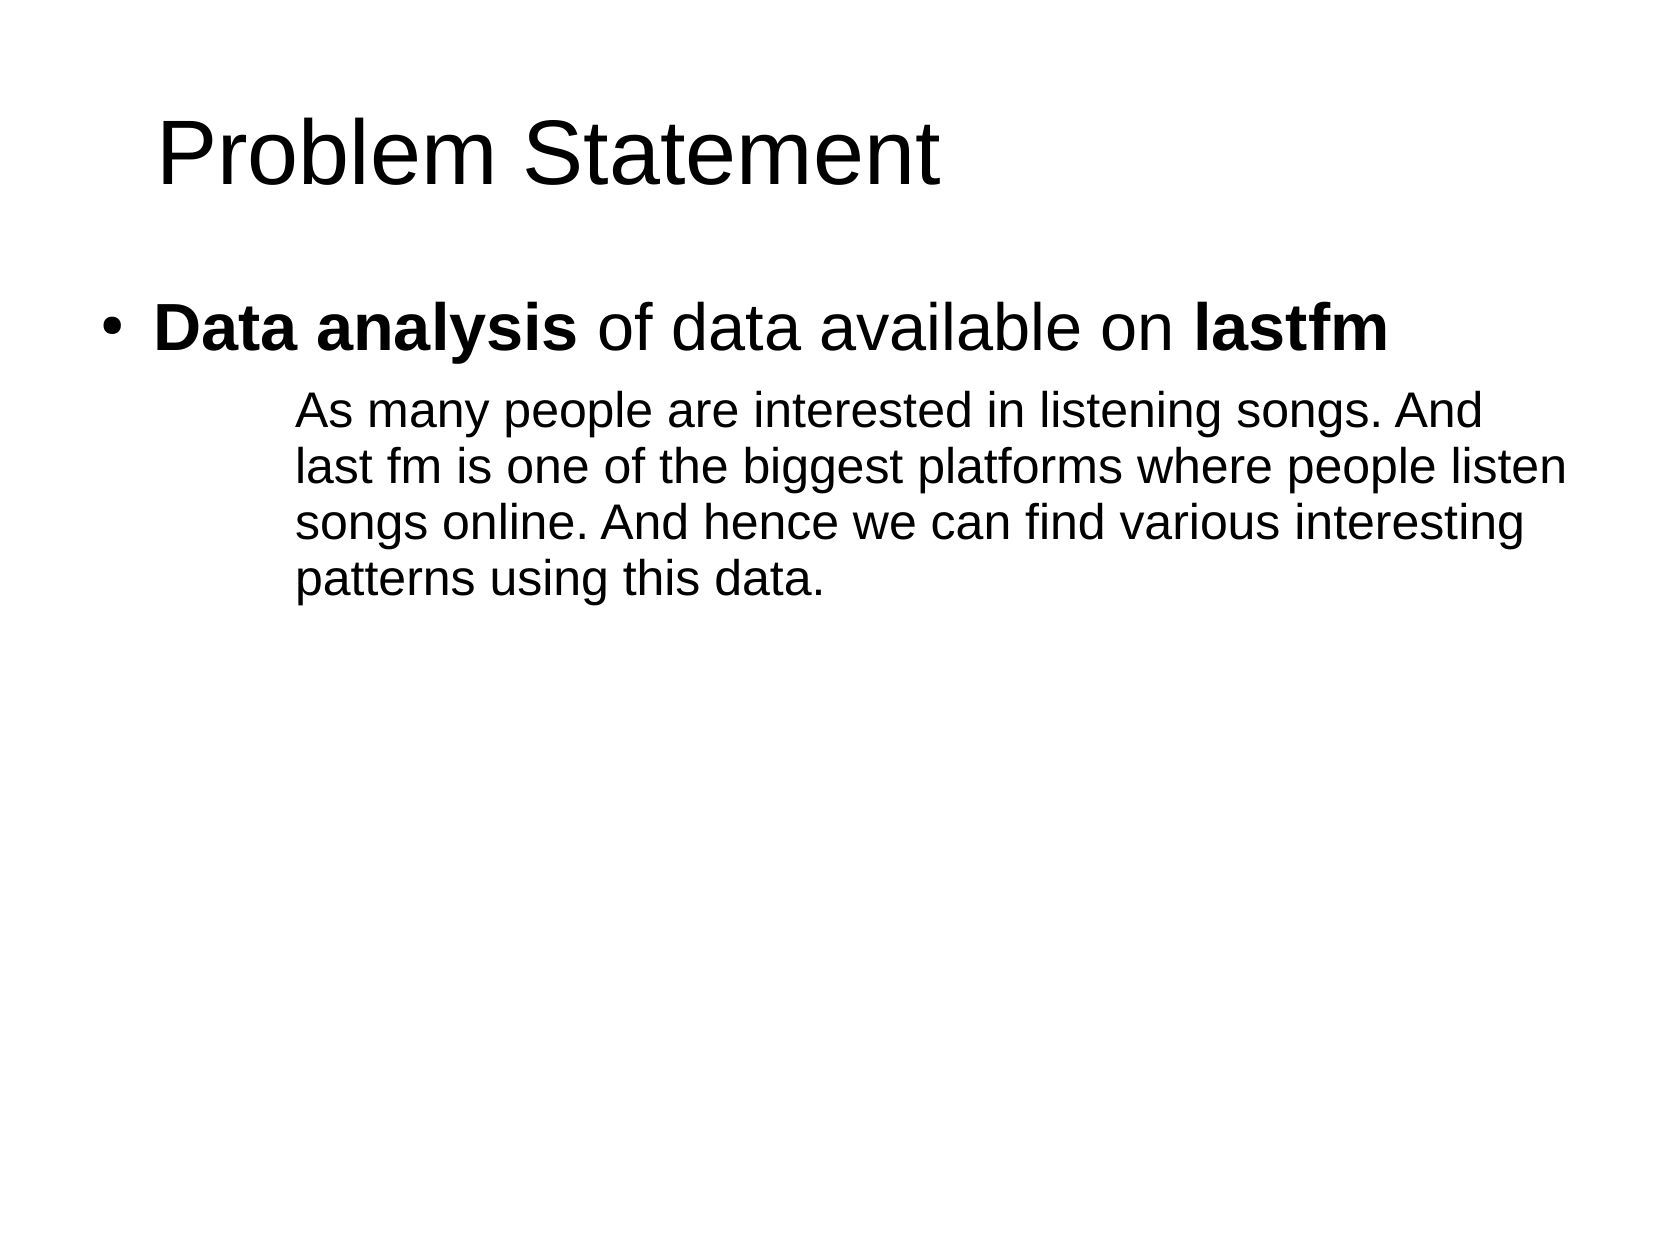

# Problem Statement
Data analysis of data available on lastfm
As many people are interested in listening songs. And last fm is one of the biggest platforms where people listen songs online. And hence we can find various interesting patterns using this data.